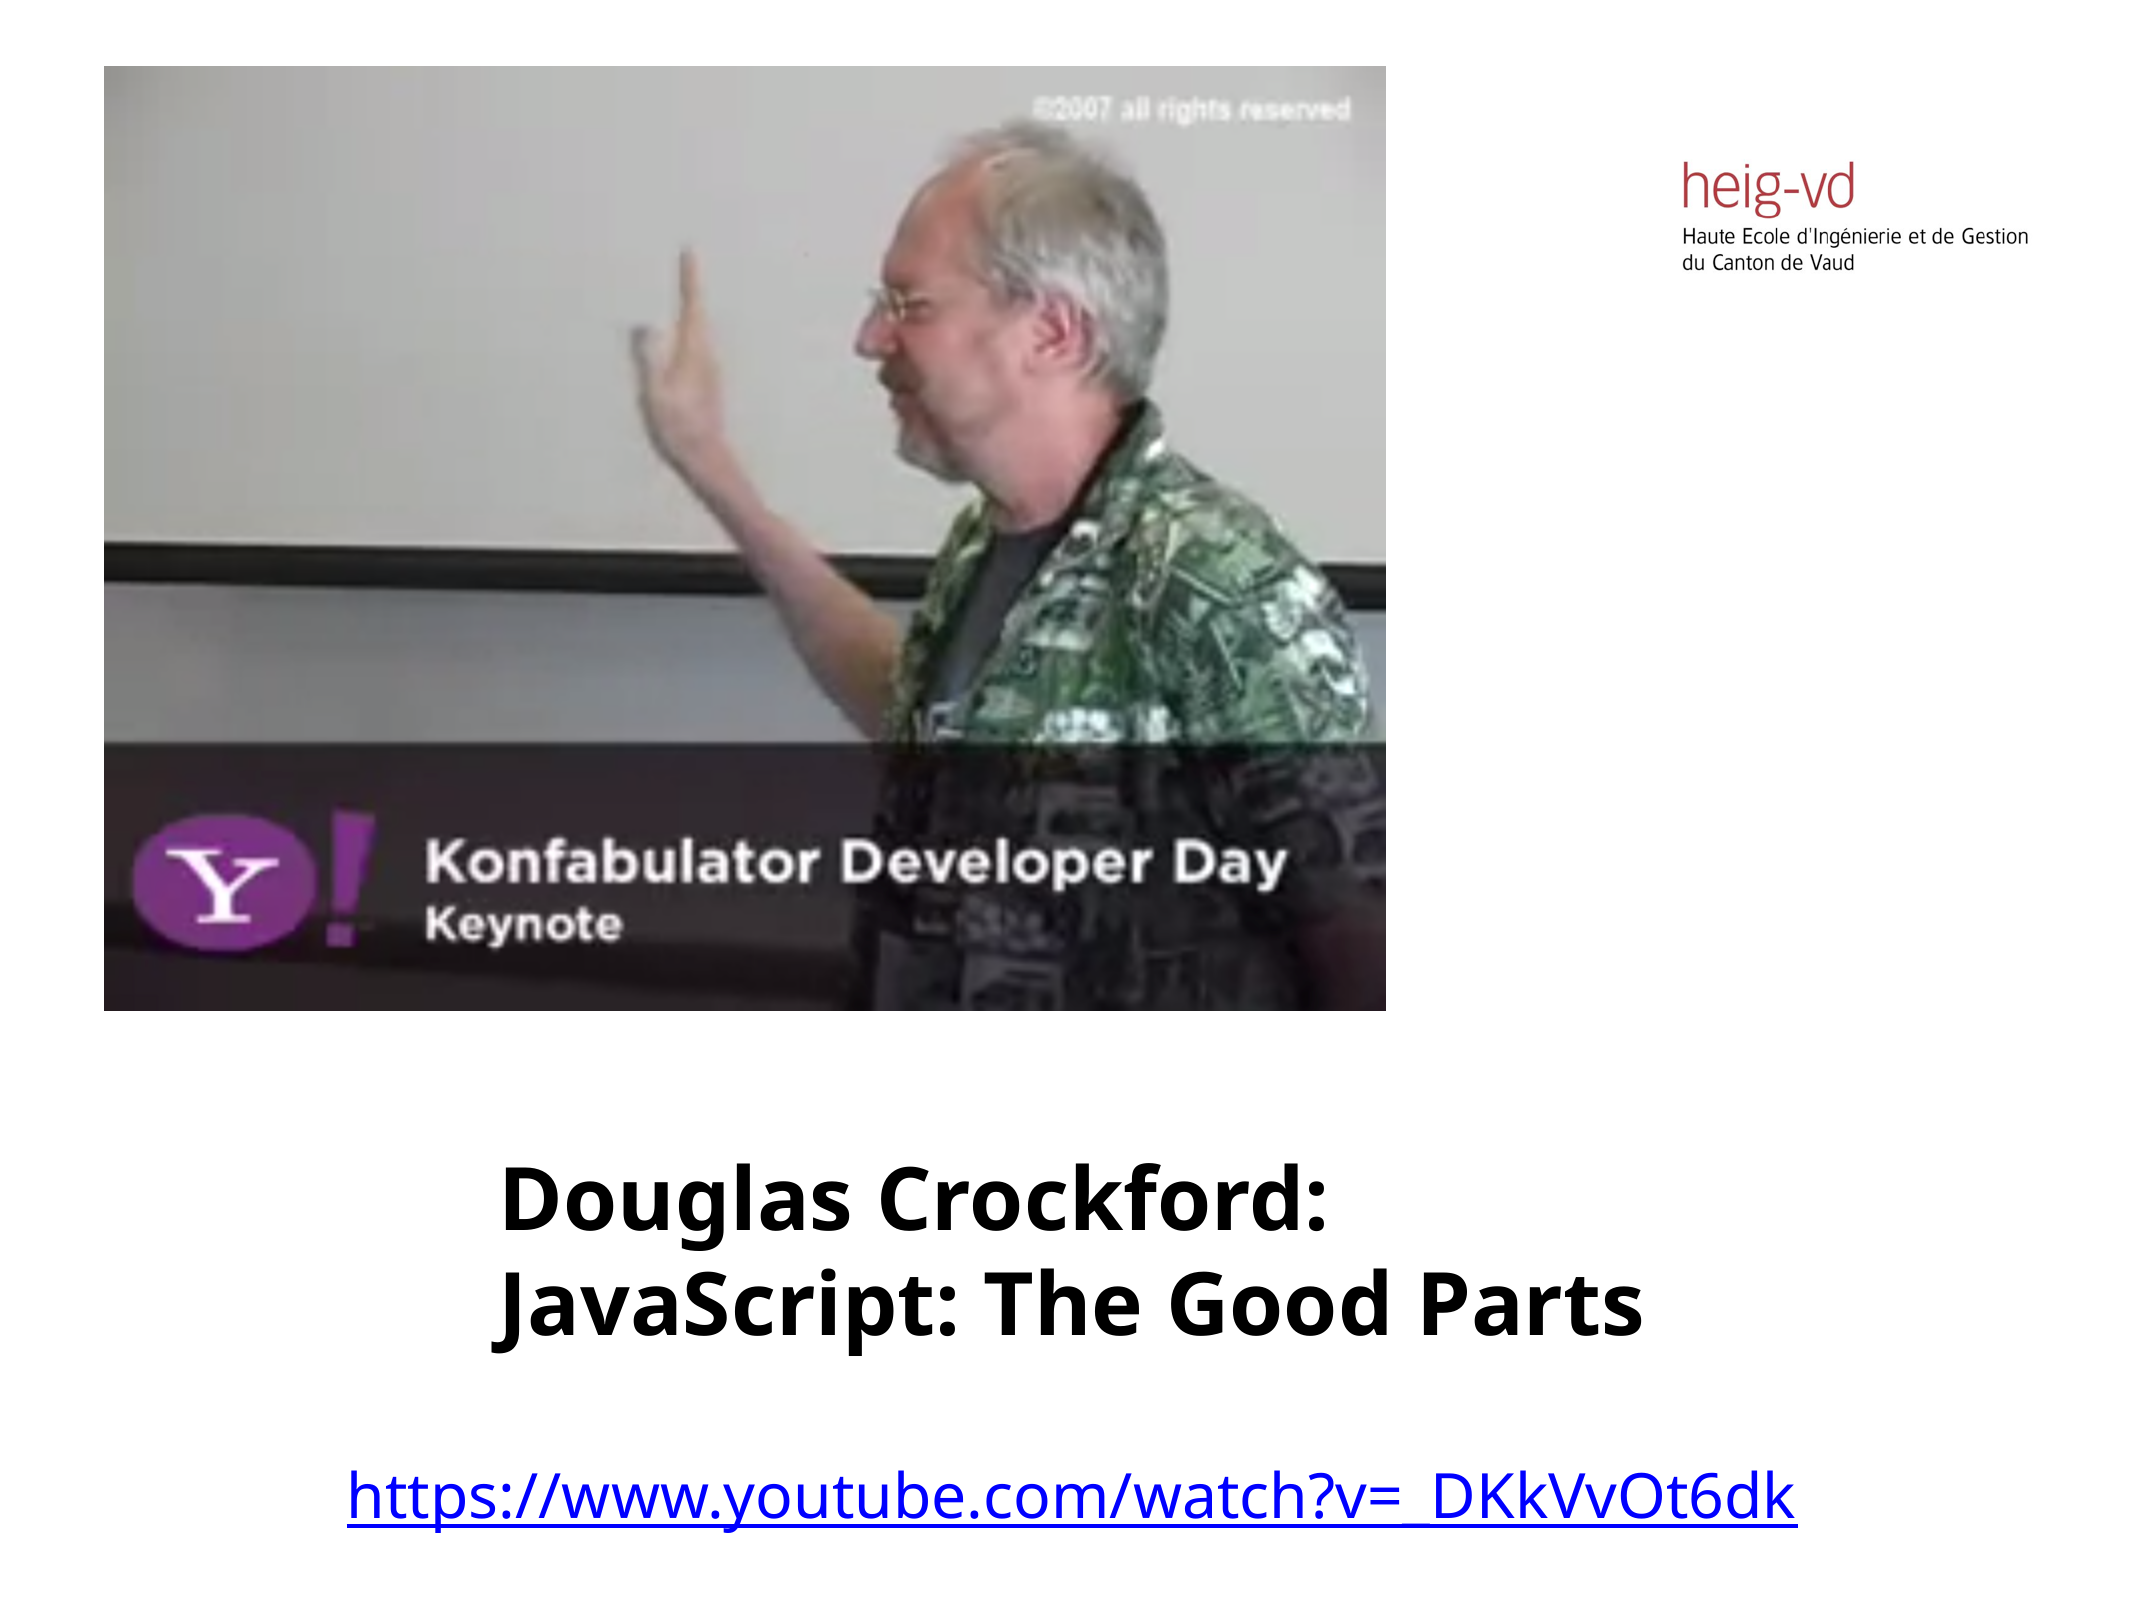

Douglas Crockford:
JavaScript: The Good Parts
https://www.youtube.com/watch?v=_DKkVvOt6dk